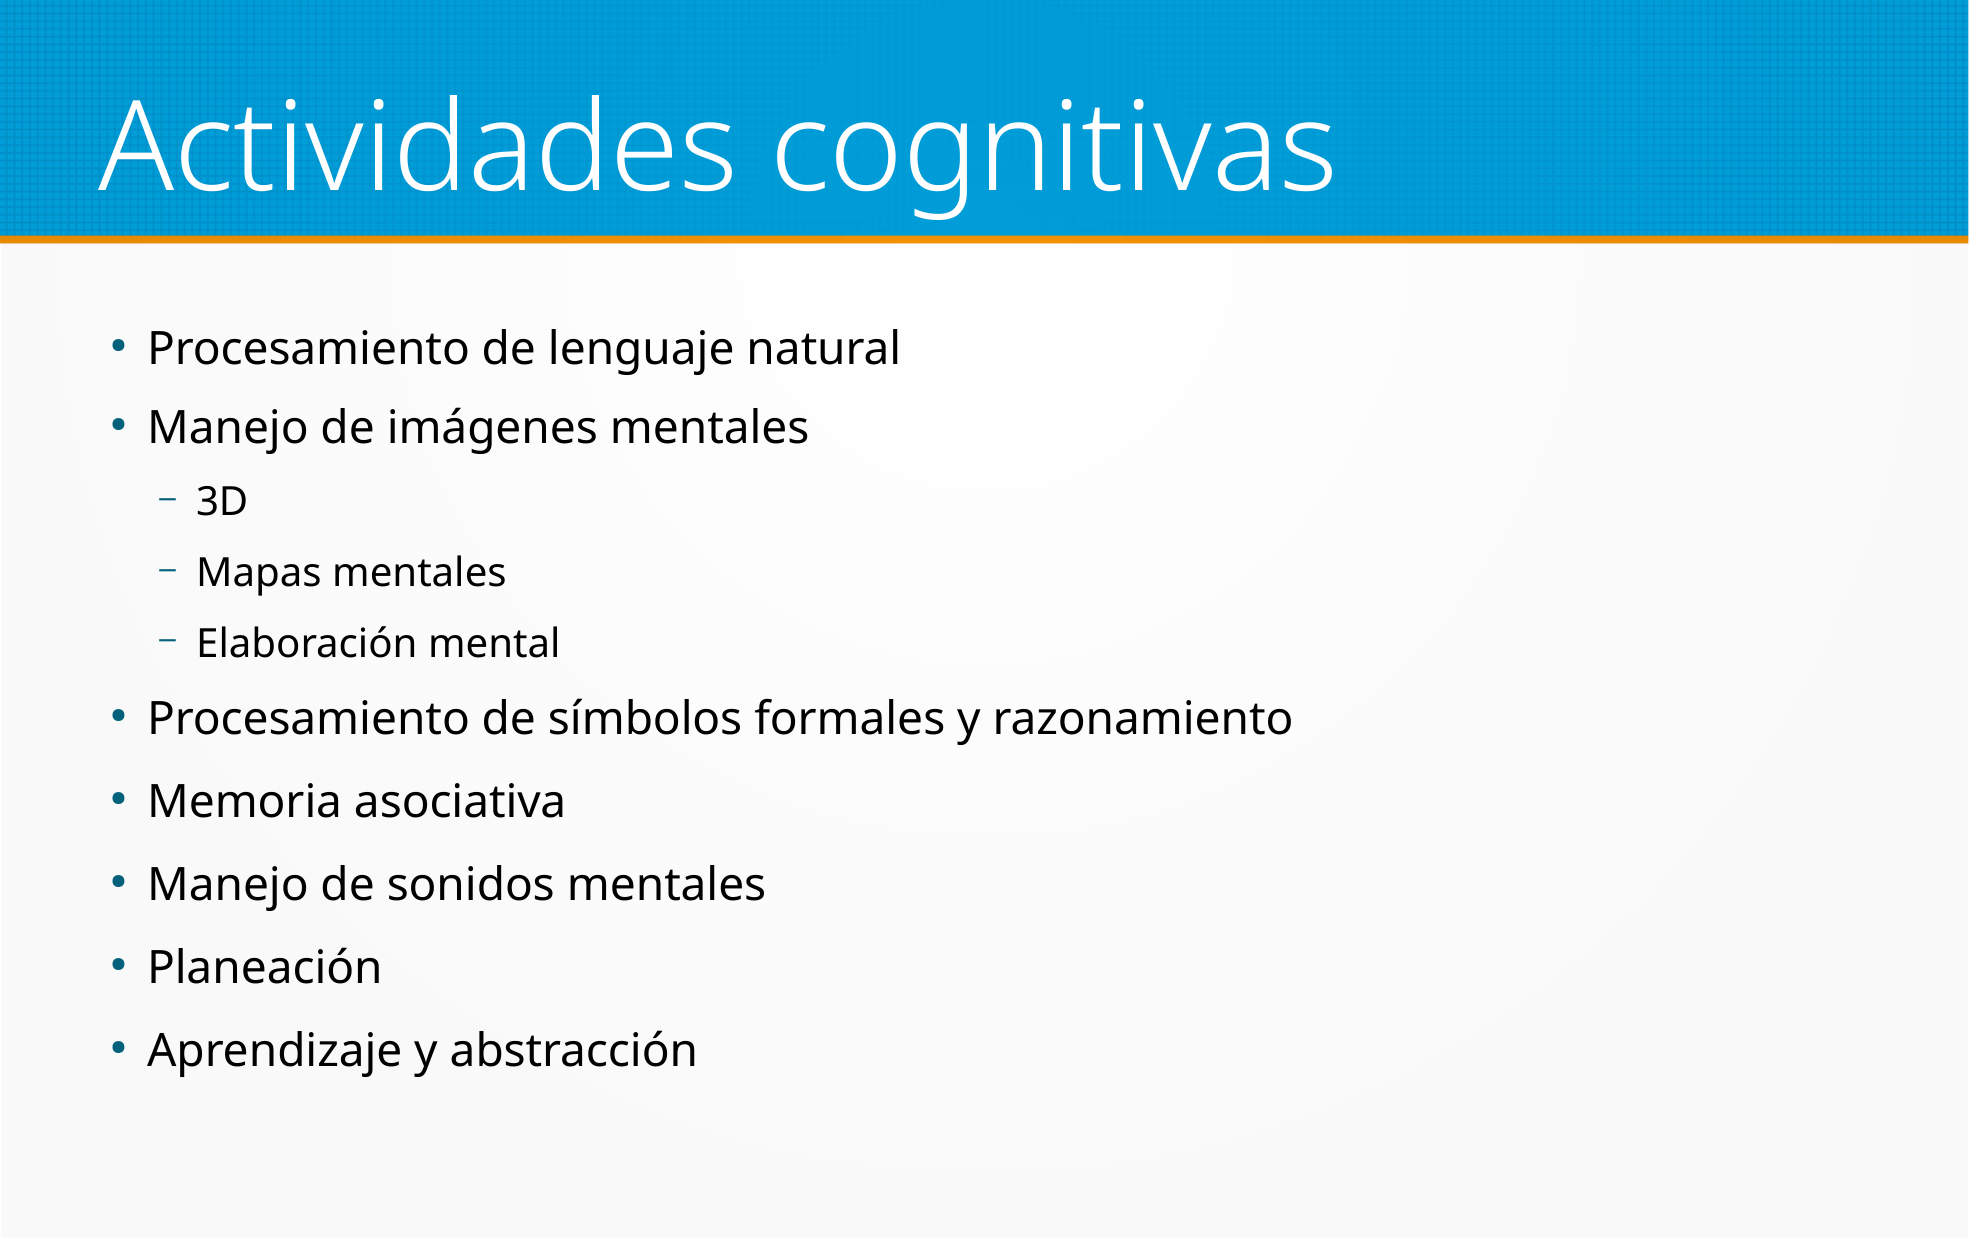

# Actividades cognitivas
Procesamiento de lenguaje natural
Manejo de imágenes mentales
3D
Mapas mentales
Elaboración mental
Procesamiento de símbolos formales y razonamiento
Memoria asociativa
Manejo de sonidos mentales
Planeación
Aprendizaje y abstracción